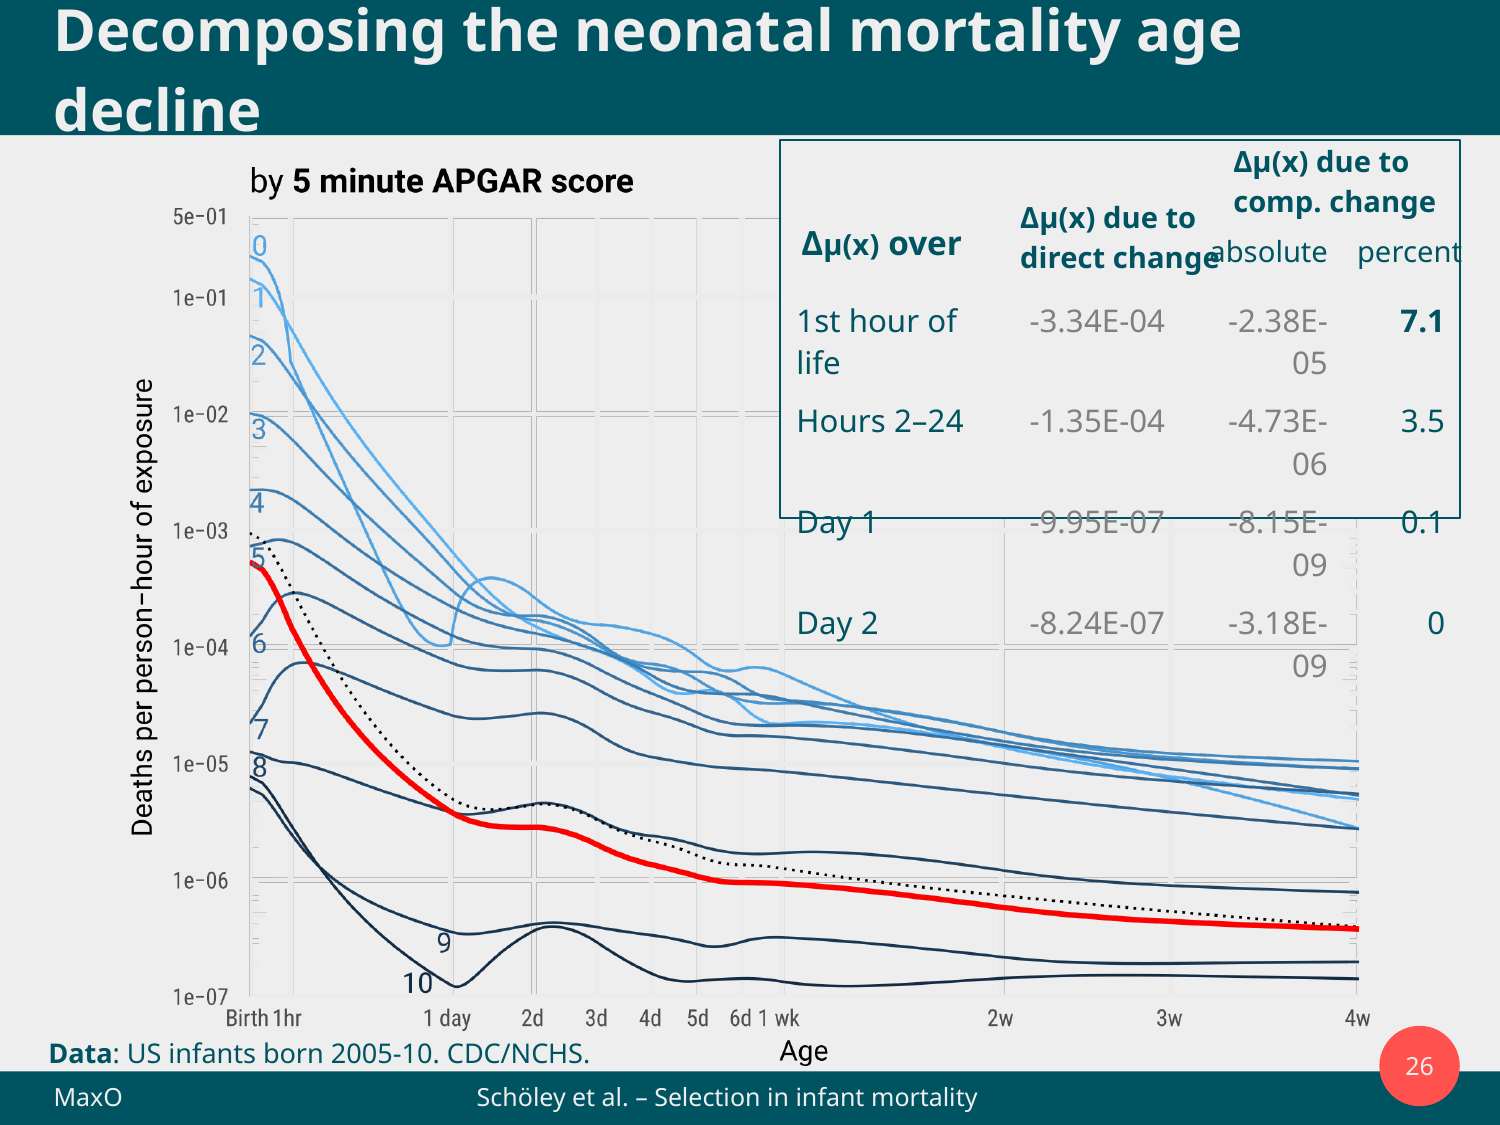

# Decomposing the neonatal mortality age decline
Δµ(x) due to
comp. change
Δµ(x) due to
direct change
Δµ(x) over
absolute
percent
| 1st hour of life | -3.34E-04 | -2.38E-05 | 7.1 |
| --- | --- | --- | --- |
| Hours 2–24 | -1.35E-04 | -4.73E-06 | 3.5 |
| Day 1 | -9.95E-07 | -8.15E-09 | 0.1 |
| Day 2 | -8.24E-07 | -3.18E-09 | 0 |
26
Data: US infants born 2005-10. CDC/NCHS.
MaxO
Schöley et al. – Selection in infant mortality